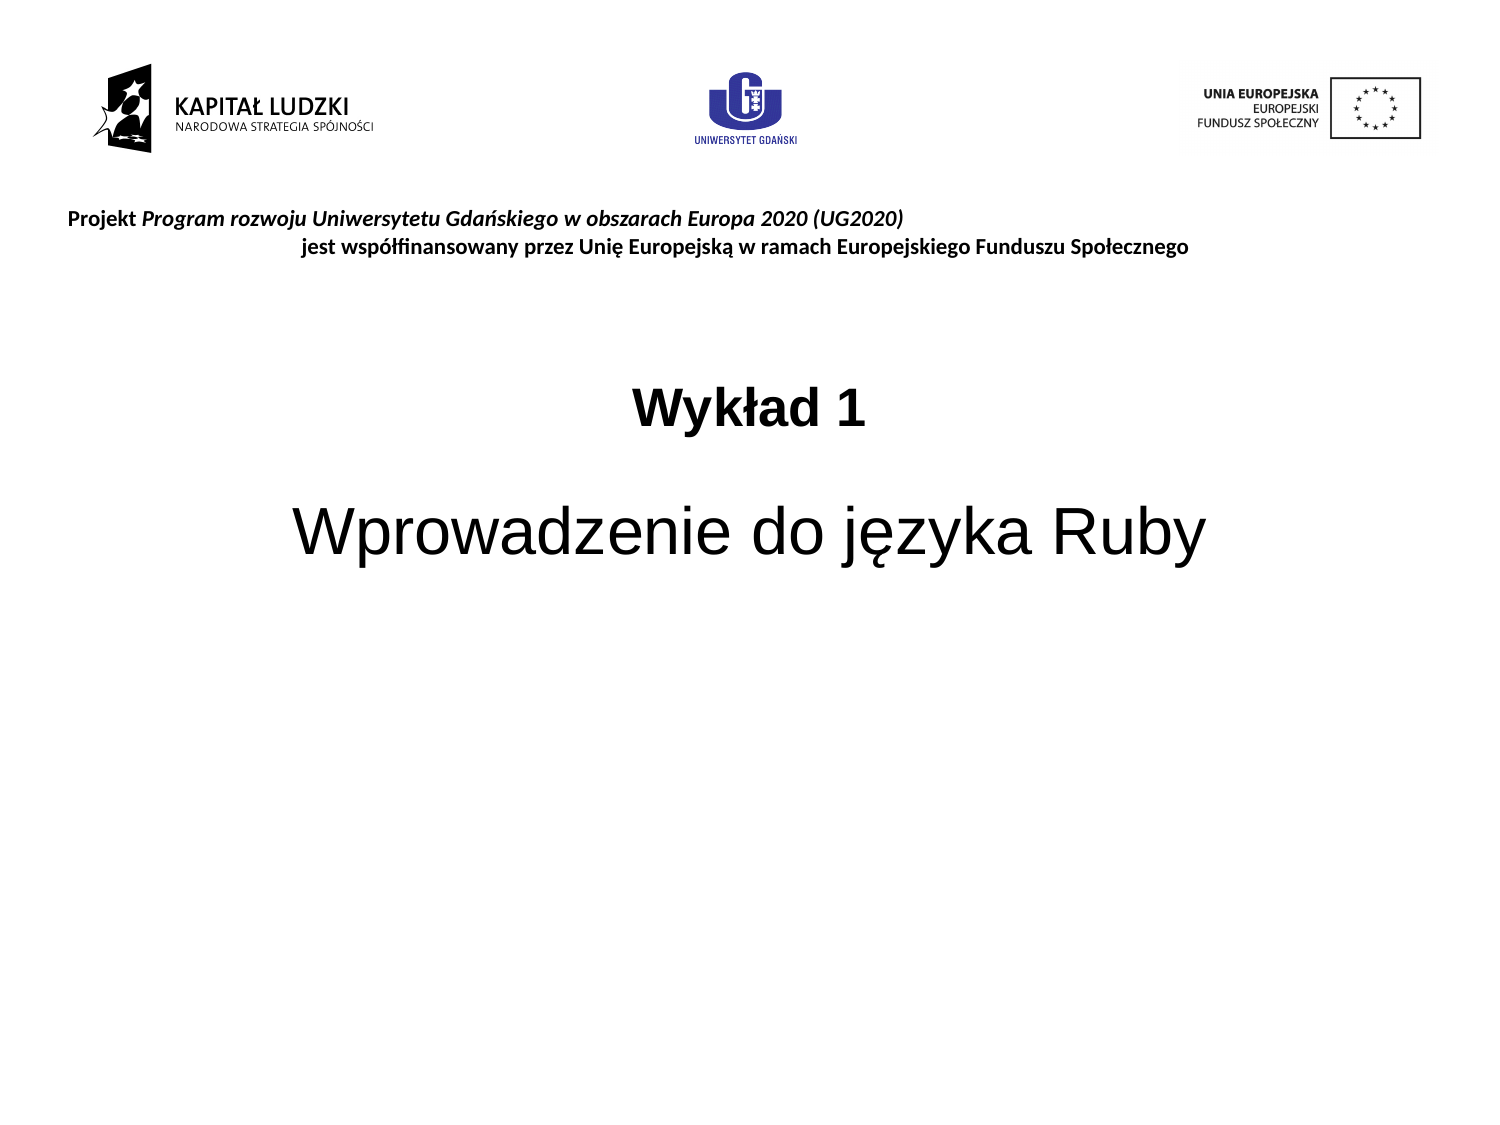

# Wykład 1
Wprowadzenie do języka Ruby
Projekt Program rozwoju Uniwersytetu Gdańskiego w obszarach Europa 2020 (UG2020)
jest współfinansowany przez Unię Europejską w ramach Europejskiego Funduszu Społecznego
Człowiek – najlepsza inwestycja